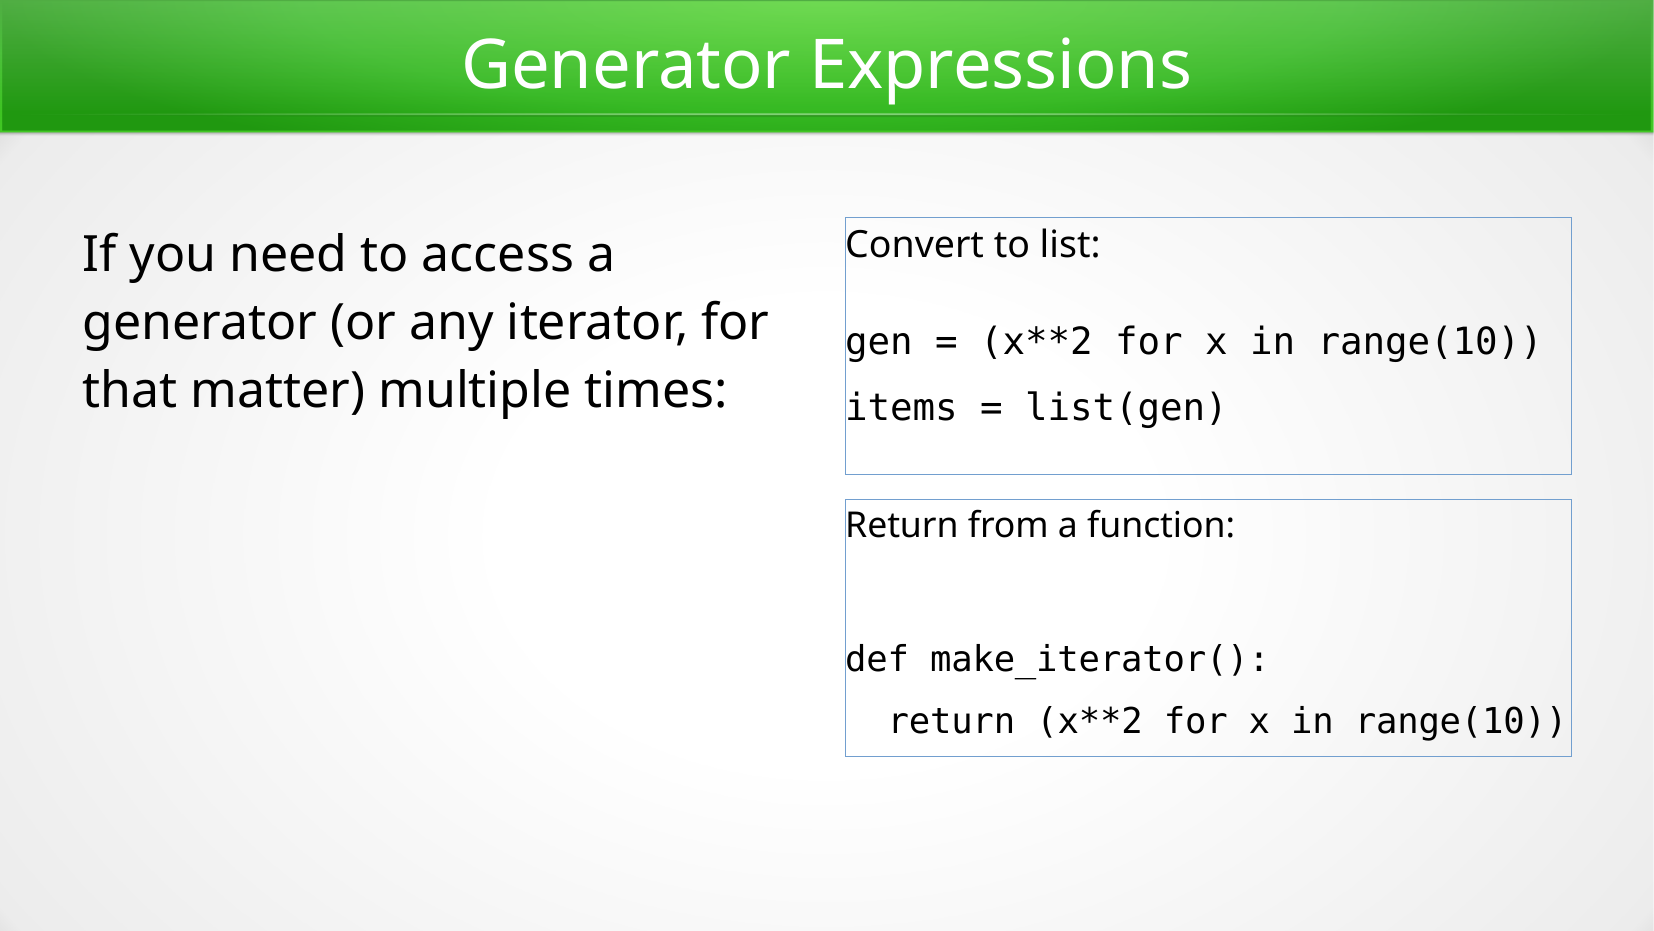

# Generator Expressions
If you need to access a generator (or any iterator, for that matter) multiple times:
Convert to list:
gen = (x**2 for x in range(10))
items = list(gen)
Return from a function:
def make_iterator():
 return (x**2 for x in range(10))